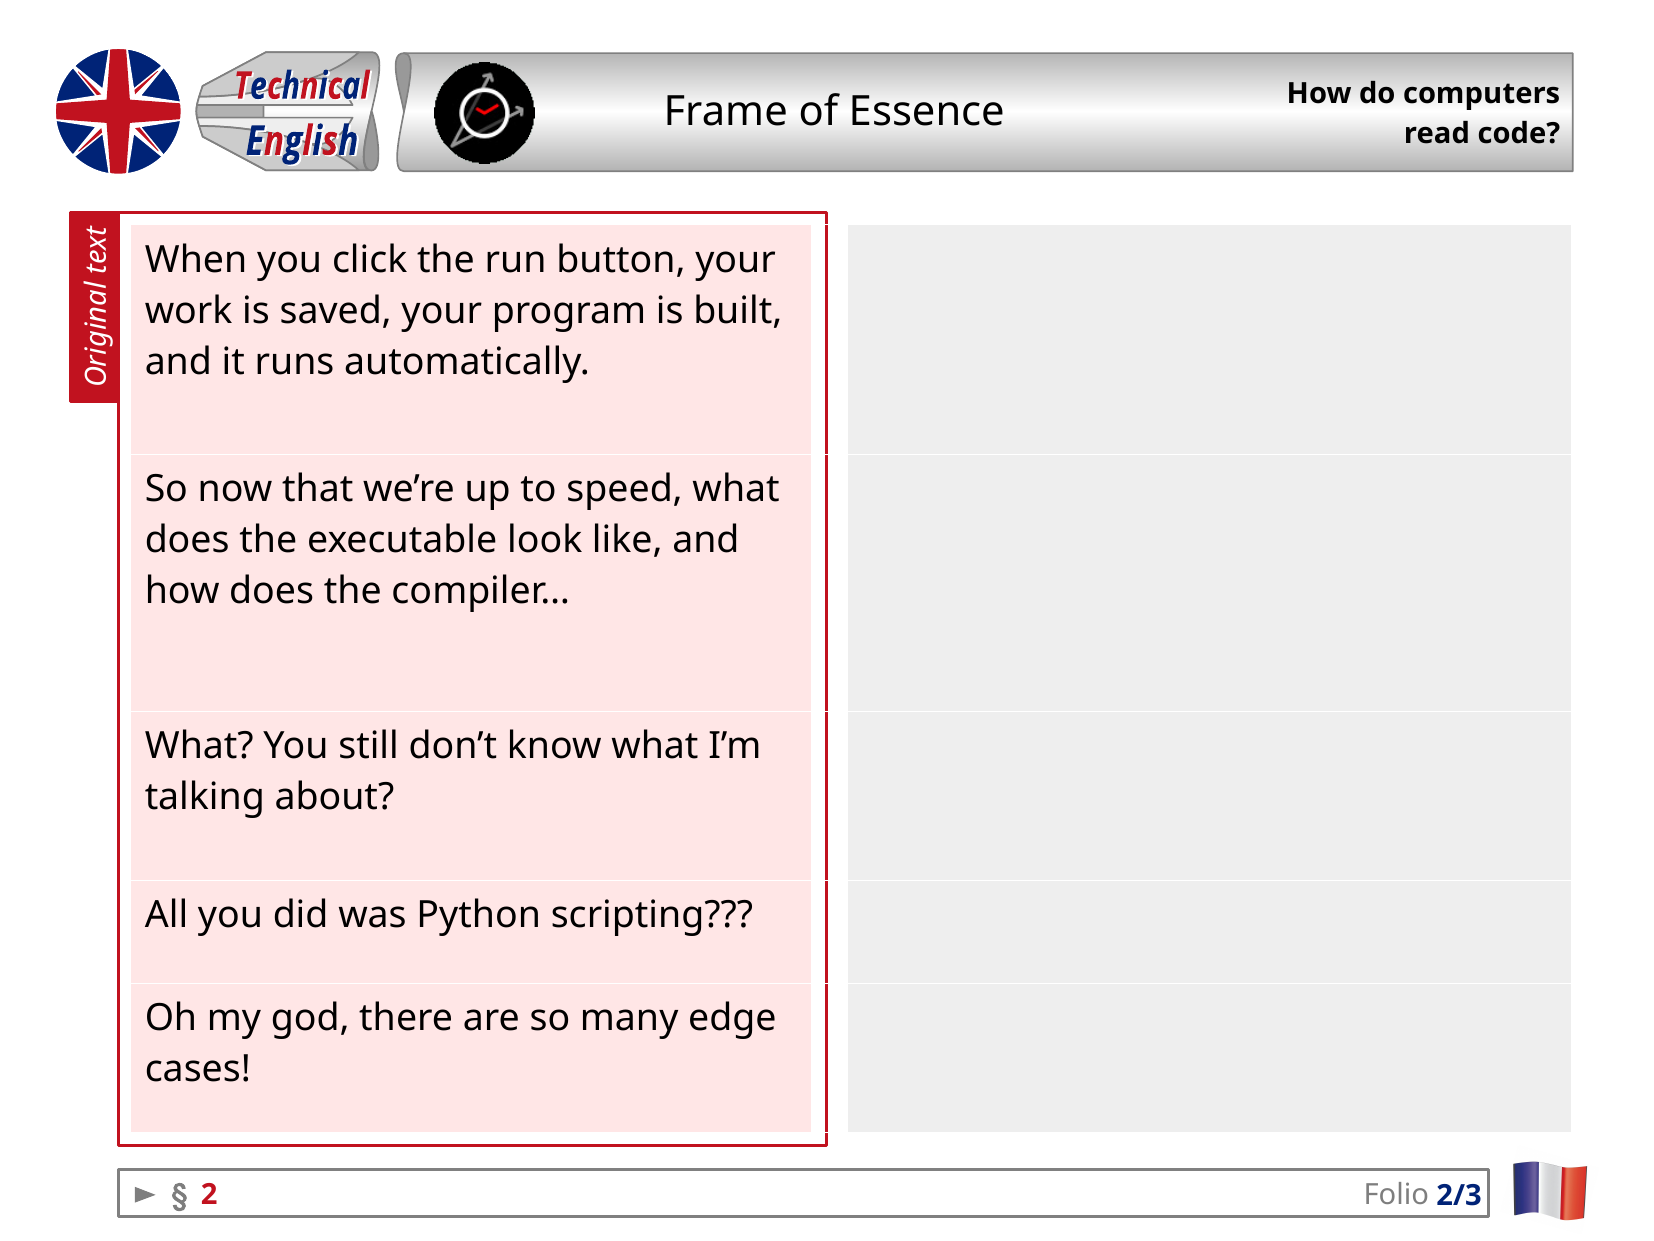

#
| When you click the run button, your work is saved, your program is built, and it runs automatically. | | |
| --- | --- | --- |
| So now that we’re up to speed, what does the executable look like, and how does the compiler… | | |
| What? You still don’t know what I’m talking about? | | |
| All you did was Python scripting??? | | |
| Oh my god, there are so many edge cases! | | |
2
2/3